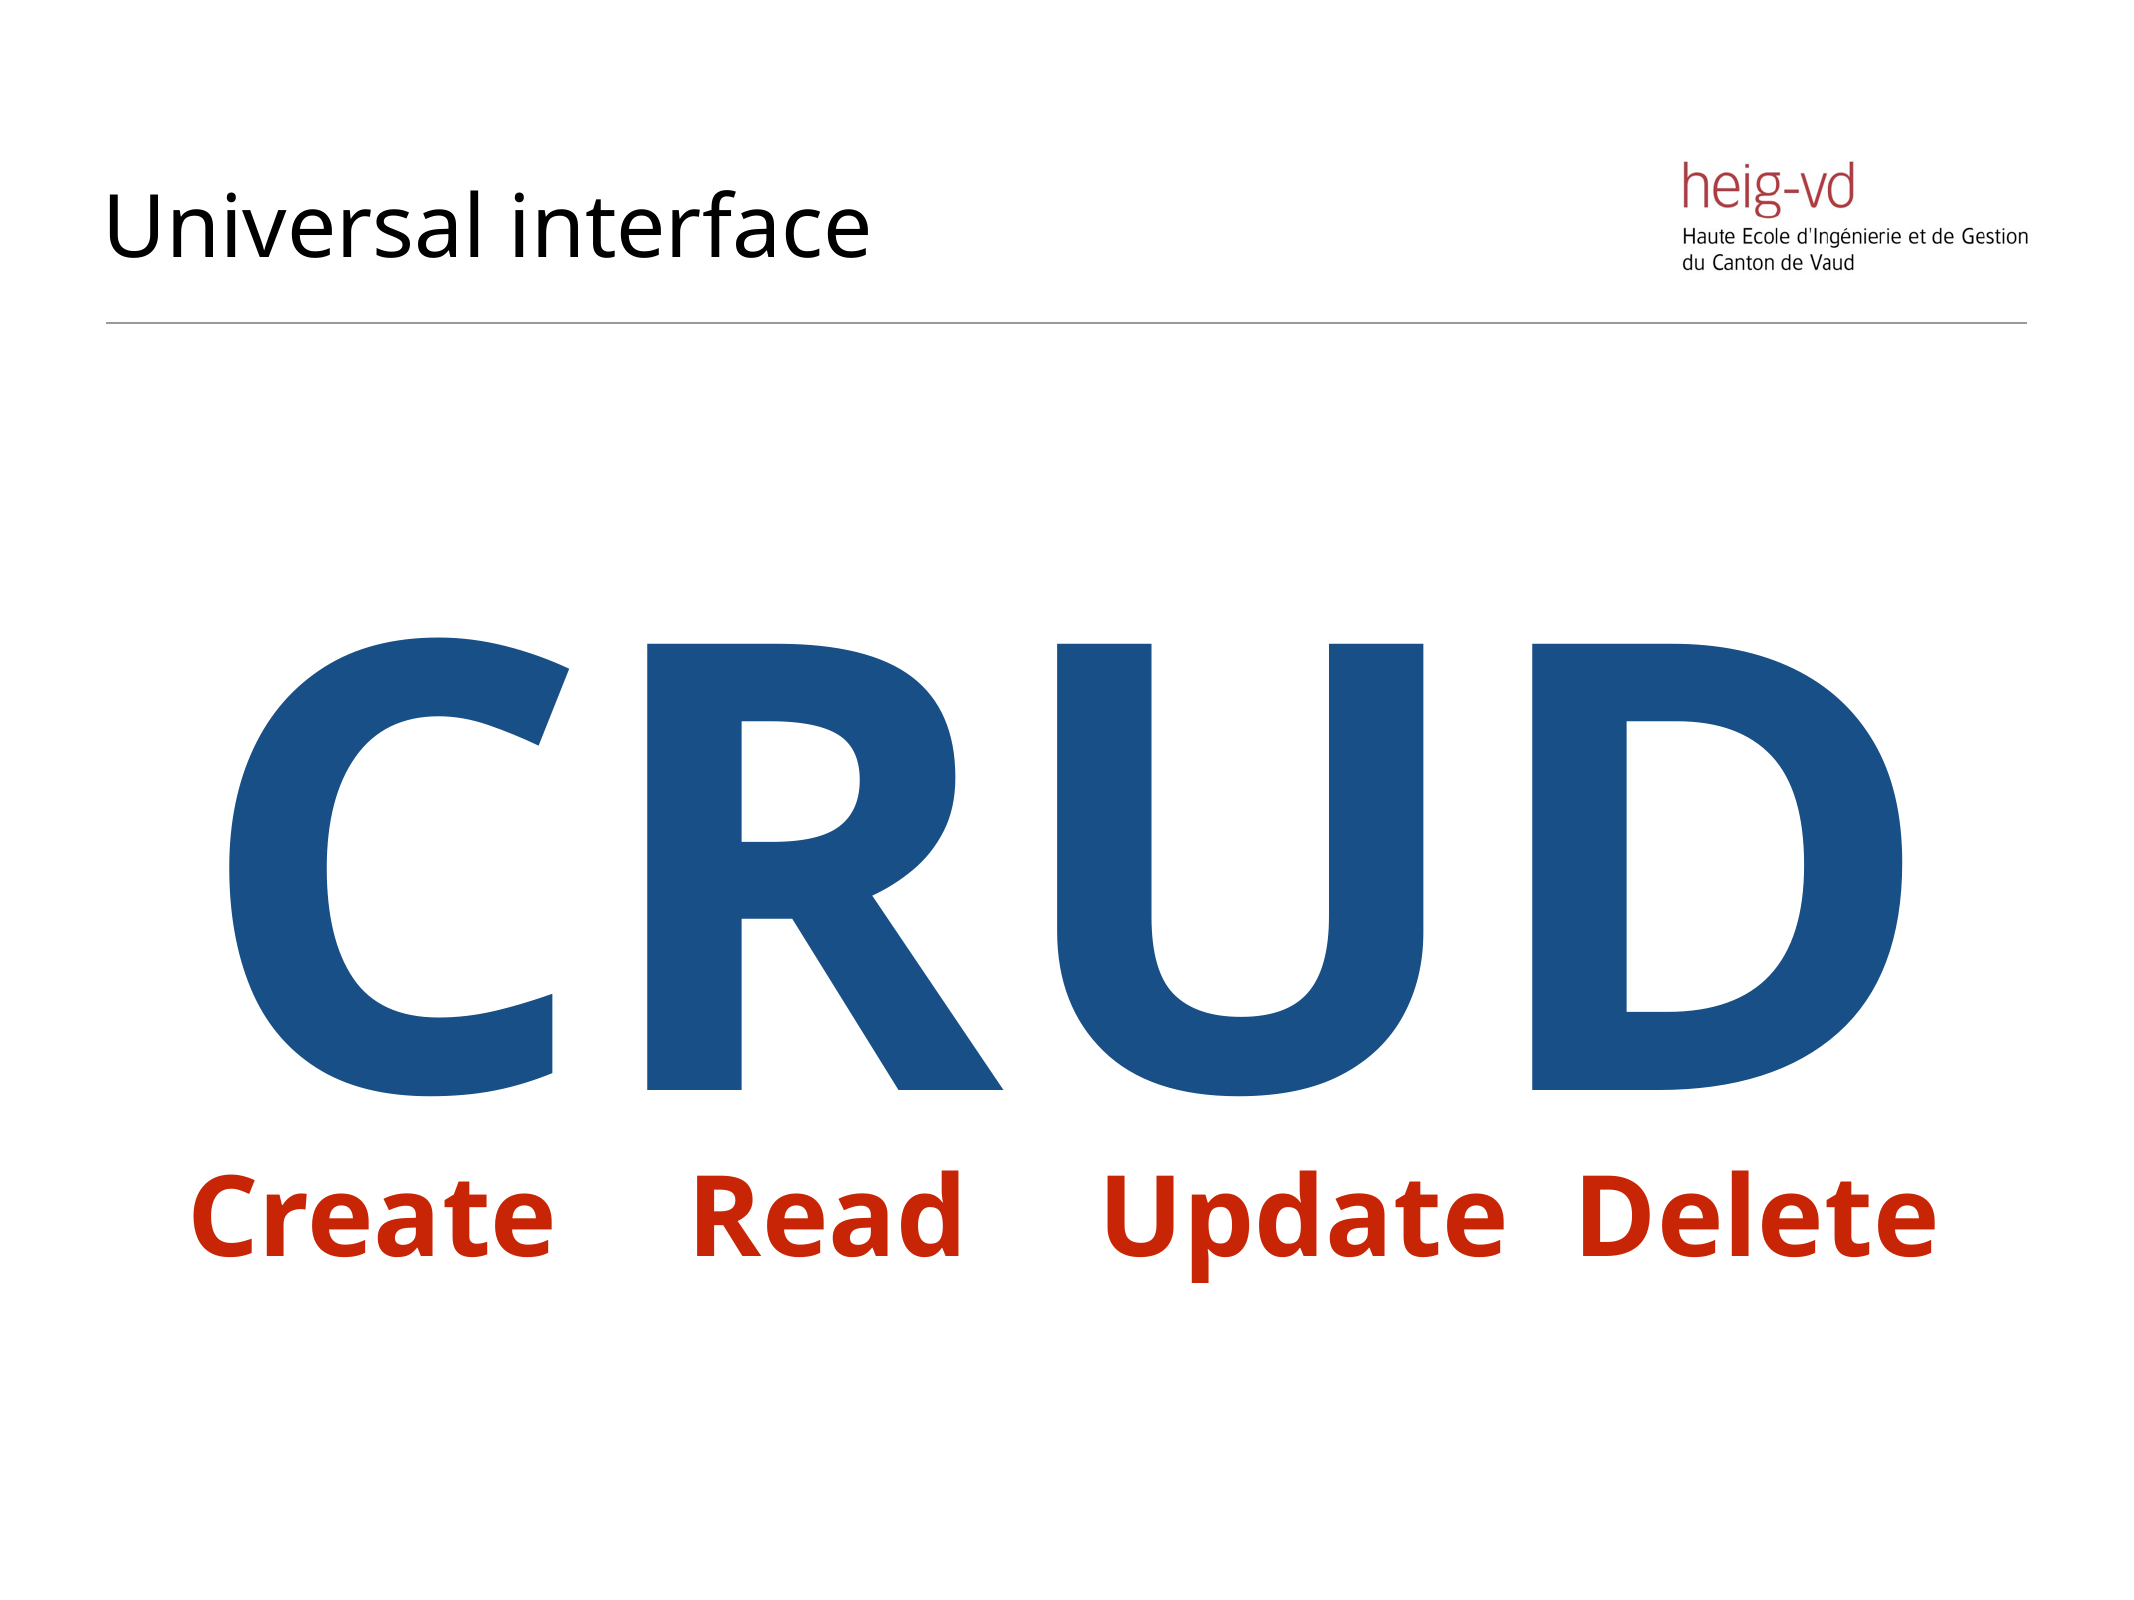

# Universal interface
CRUD
Create
Read
Update
Delete